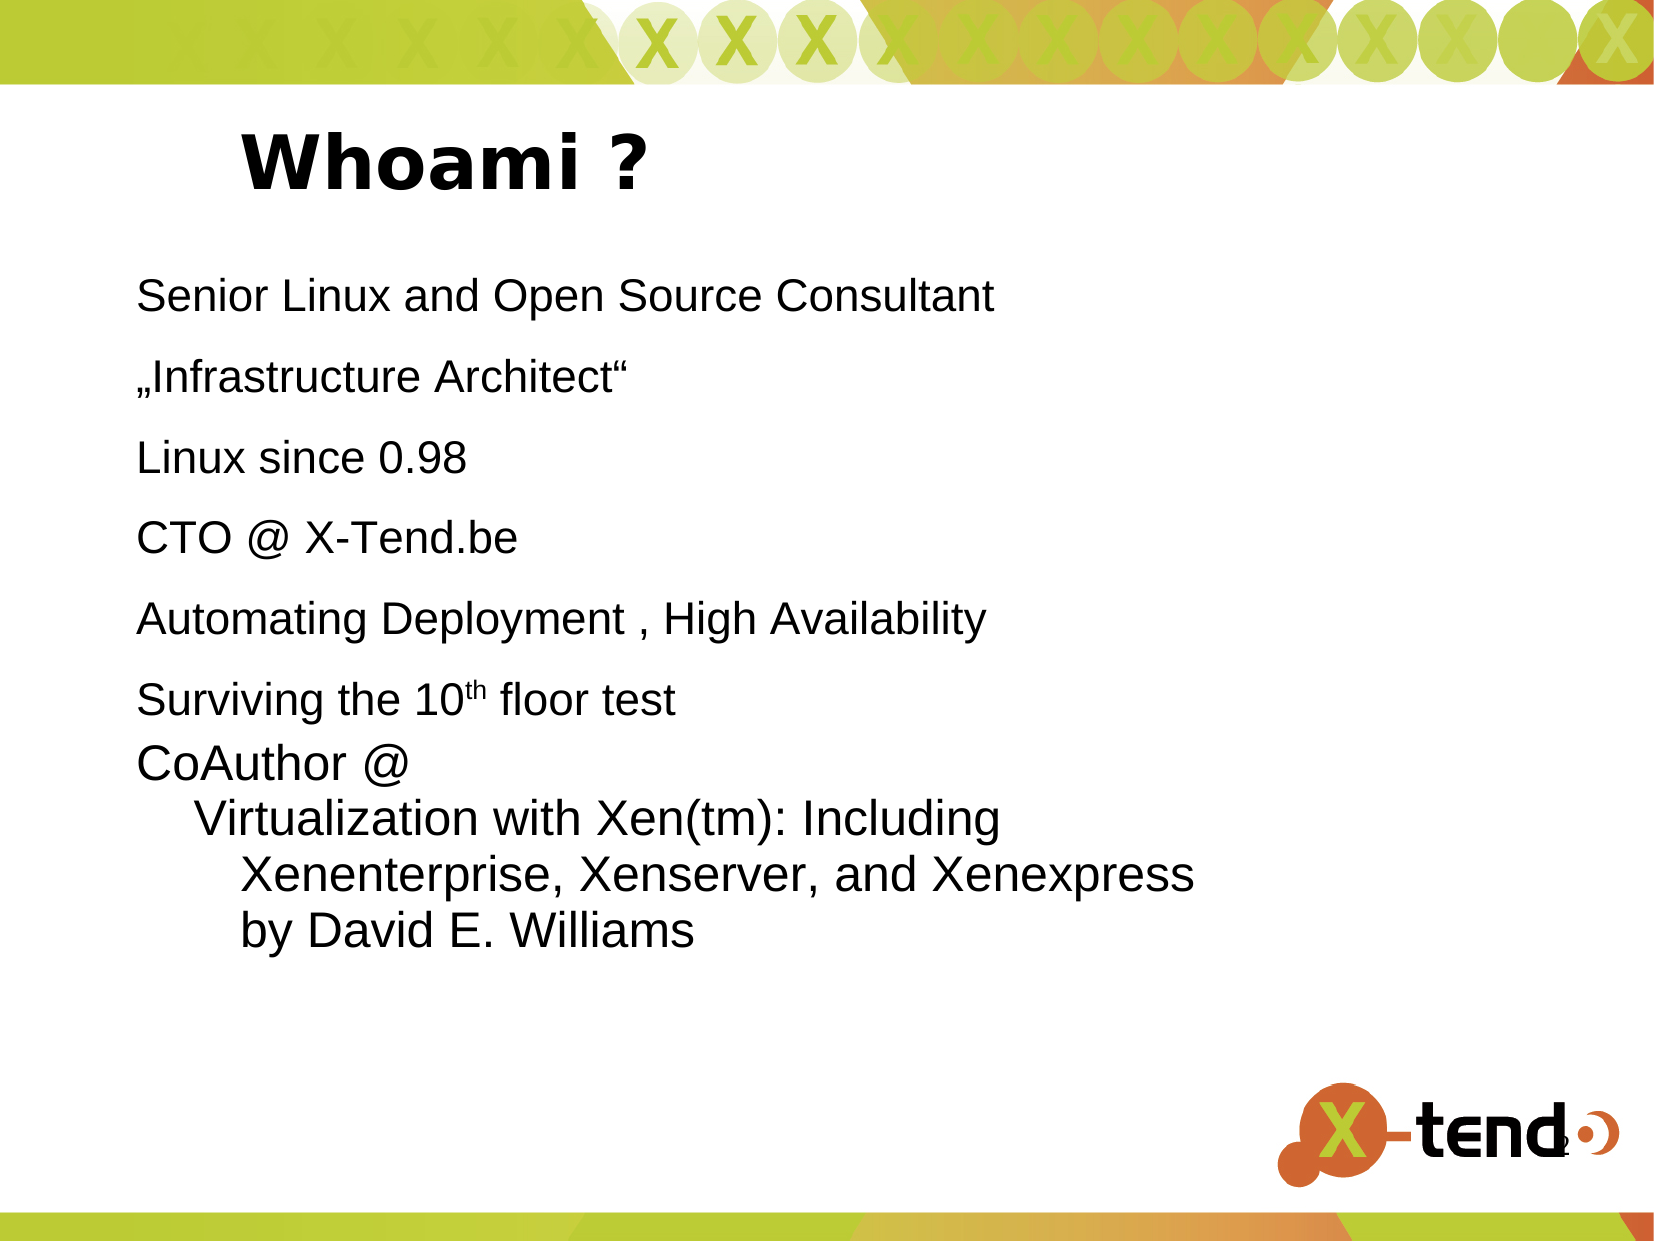

# Whoami ?
Senior Linux and Open Source Consultant
„Infrastructure Architect“
Linux since 0.98
CTO @ X-Tend.be
Automating Deployment , High Availability
Surviving the 10th floor test
CoAuthor @
Virtualization with Xen(tm): Including Xenenterprise, Xenserver, and Xenexpress by David E. Williams
2